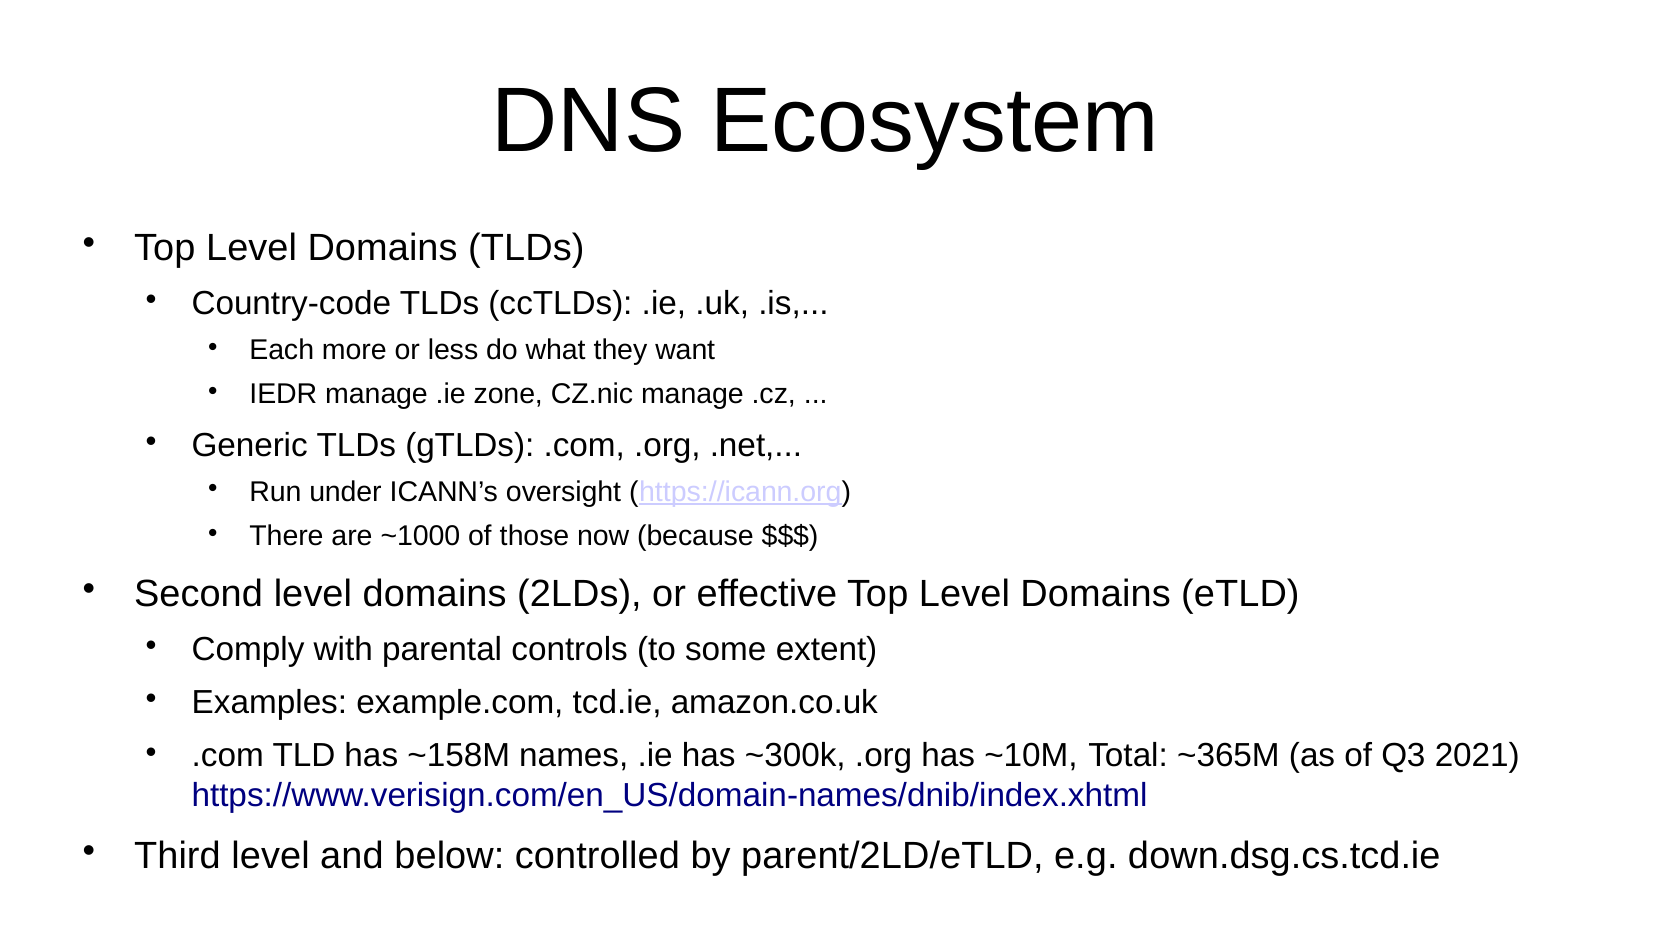

# DNS Ecosystem
Top Level Domains (TLDs)
Country-code TLDs (ccTLDs): .ie, .uk, .is,...
Each more or less do what they want
IEDR manage .ie zone, CZ.nic manage .cz, ...
Generic TLDs (gTLDs): .com, .org, .net,...
Run under ICANN’s oversight (https://icann.org)
There are ~1000 of those now (because $$$)
Second level domains (2LDs), or effective Top Level Domains (eTLD)
Comply with parental controls (to some extent)
Examples: example.com, tcd.ie, amazon.co.uk
.com TLD has ~158M names, .ie has ~300k, .org has ~10M, Total: ~365M (as of Q3 2021)
https://www.verisign.com/en_US/domain-names/dnib/index.xhtml
Third level and below: controlled by parent/2LD/eTLD, e.g. down.dsg.cs.tcd.ie